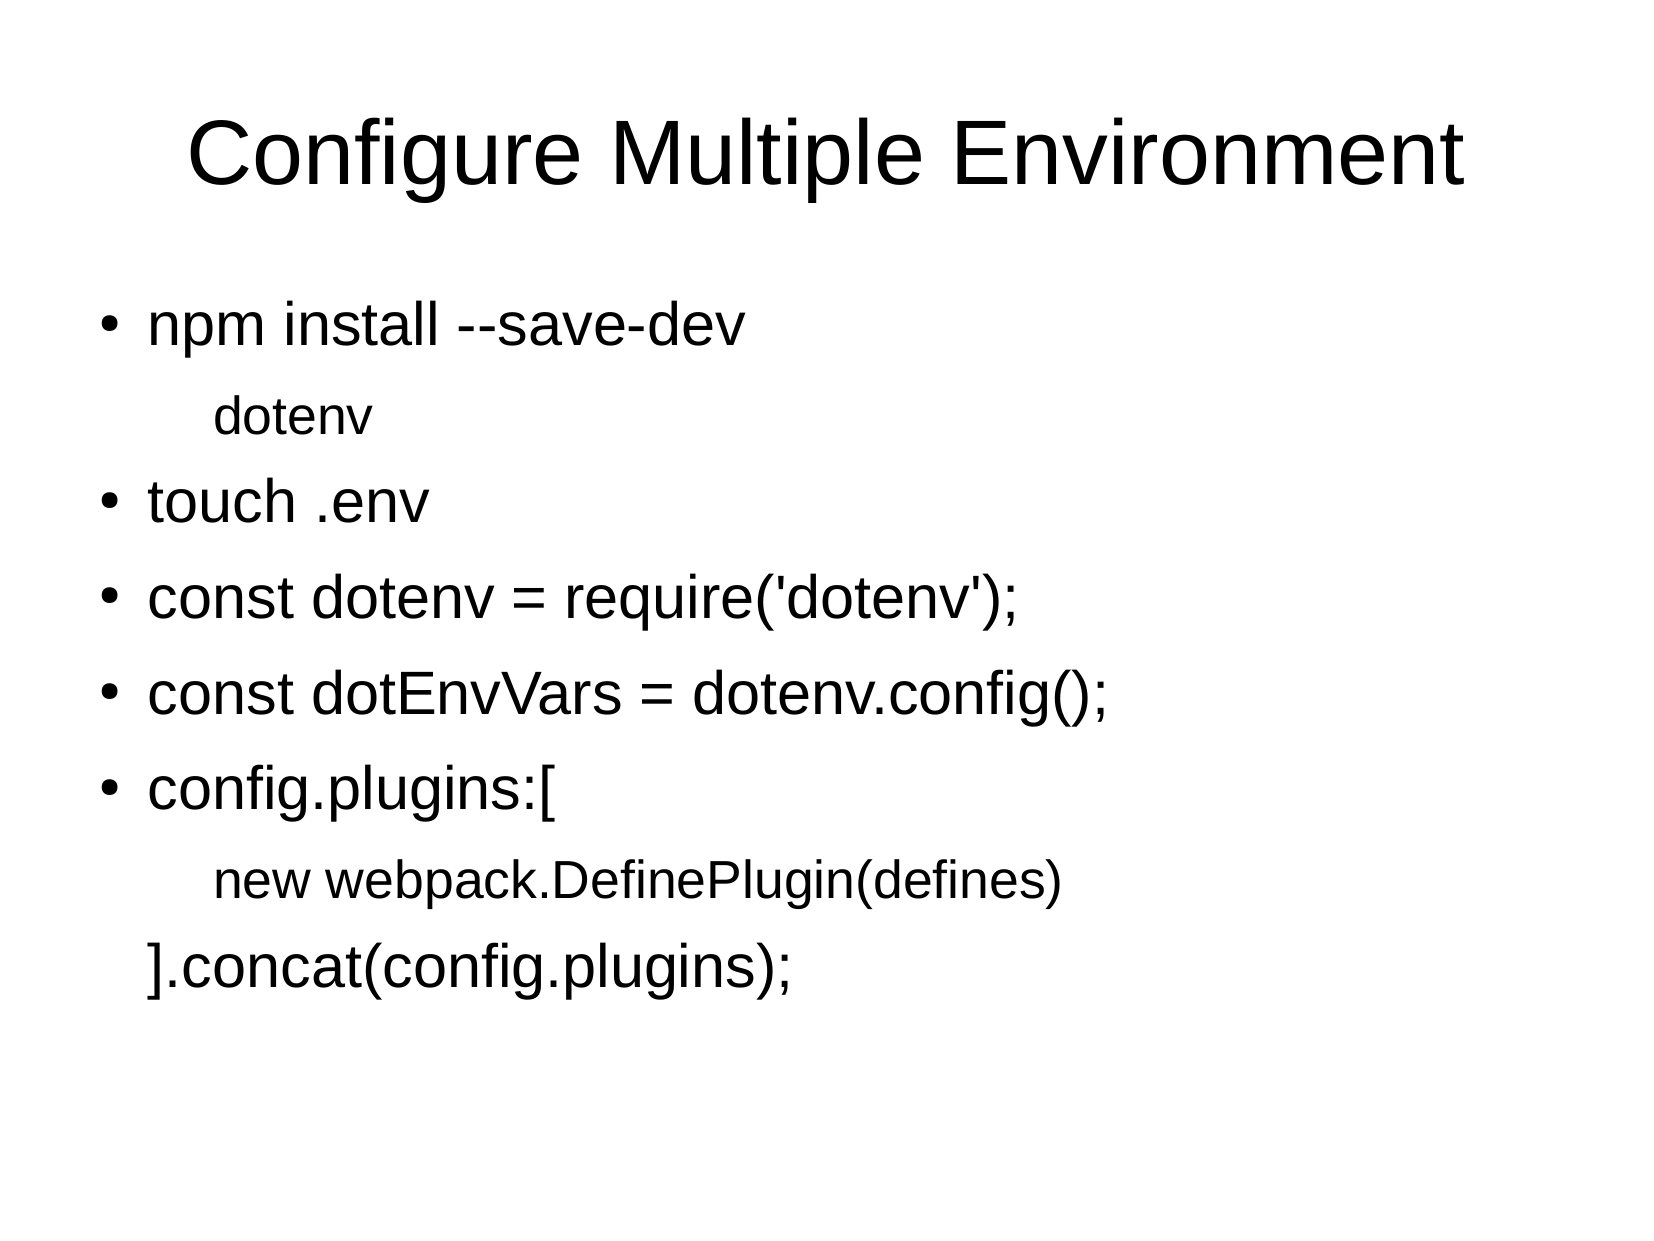

# Configure Multiple Environment
npm install --save-dev
dotenv
touch .env
const dotenv = require('dotenv');
const dotEnvVars = dotenv.config();
config.plugins:[
new webpack.DefinePlugin(defines)
].concat(config.plugins);